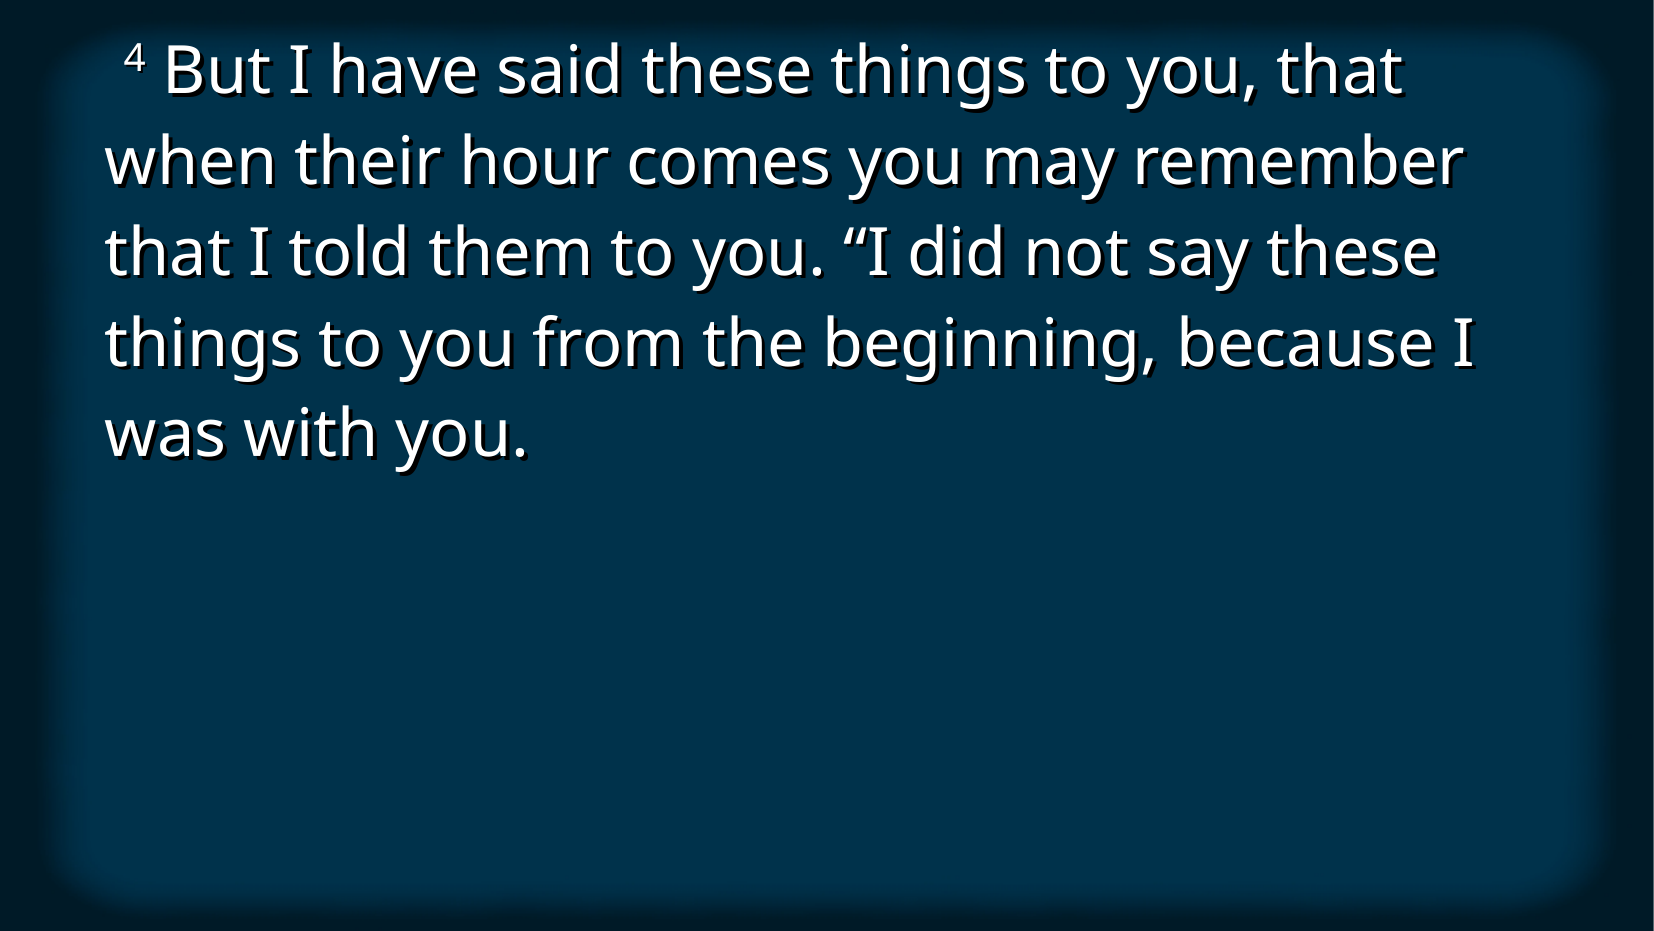

4 But I have said these things to you, that when their hour comes you may remember that I told them to you. “I did not say these things to you from the beginning, because I was with you.